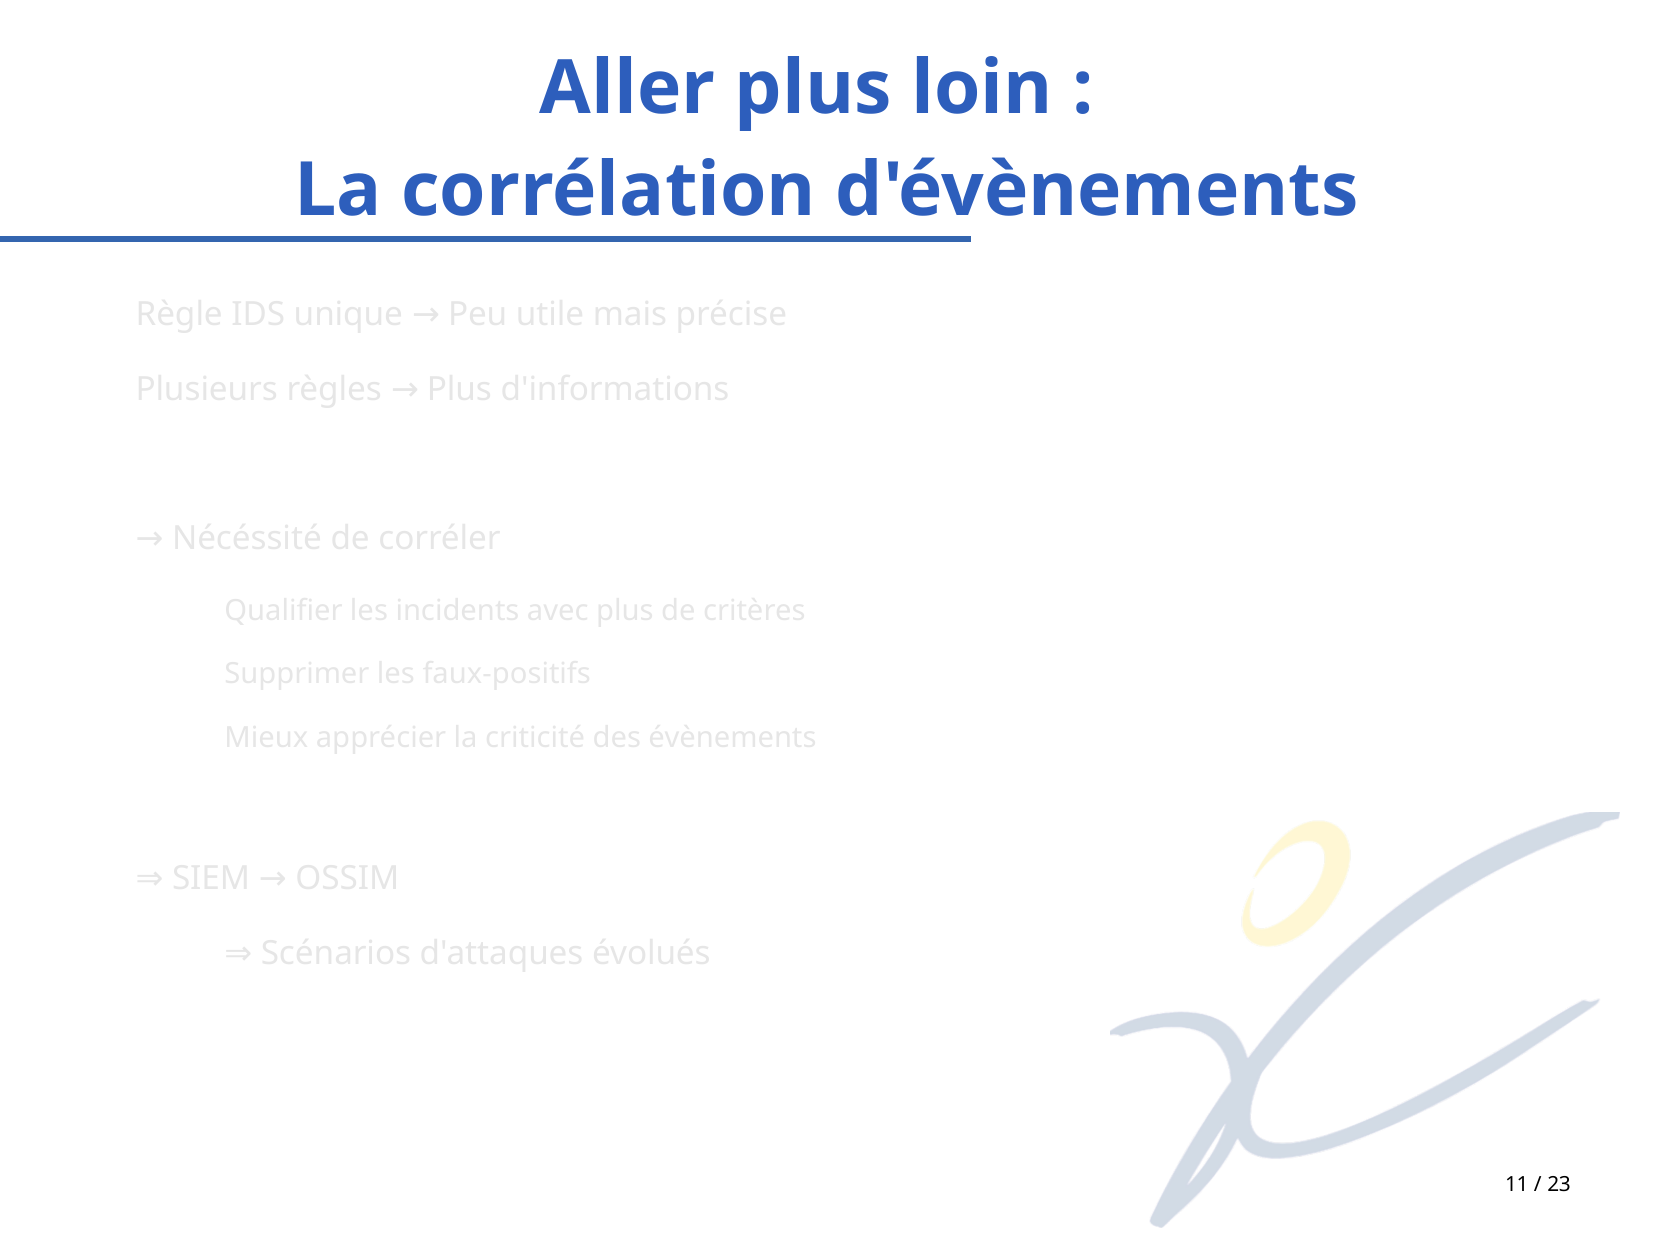

# Aller plus loin : La corrélation d'évènements
Règle IDS unique → Peu utile mais précise
Plusieurs règles → Plus d'informations
→ Nécéssité de corréler
Qualifier les incidents avec plus de critères
Supprimer les faux-positifs
Mieux apprécier la criticité des évènements
⇒ SIEM → OSSIM
⇒ Scénarios d'attaques évolués
11